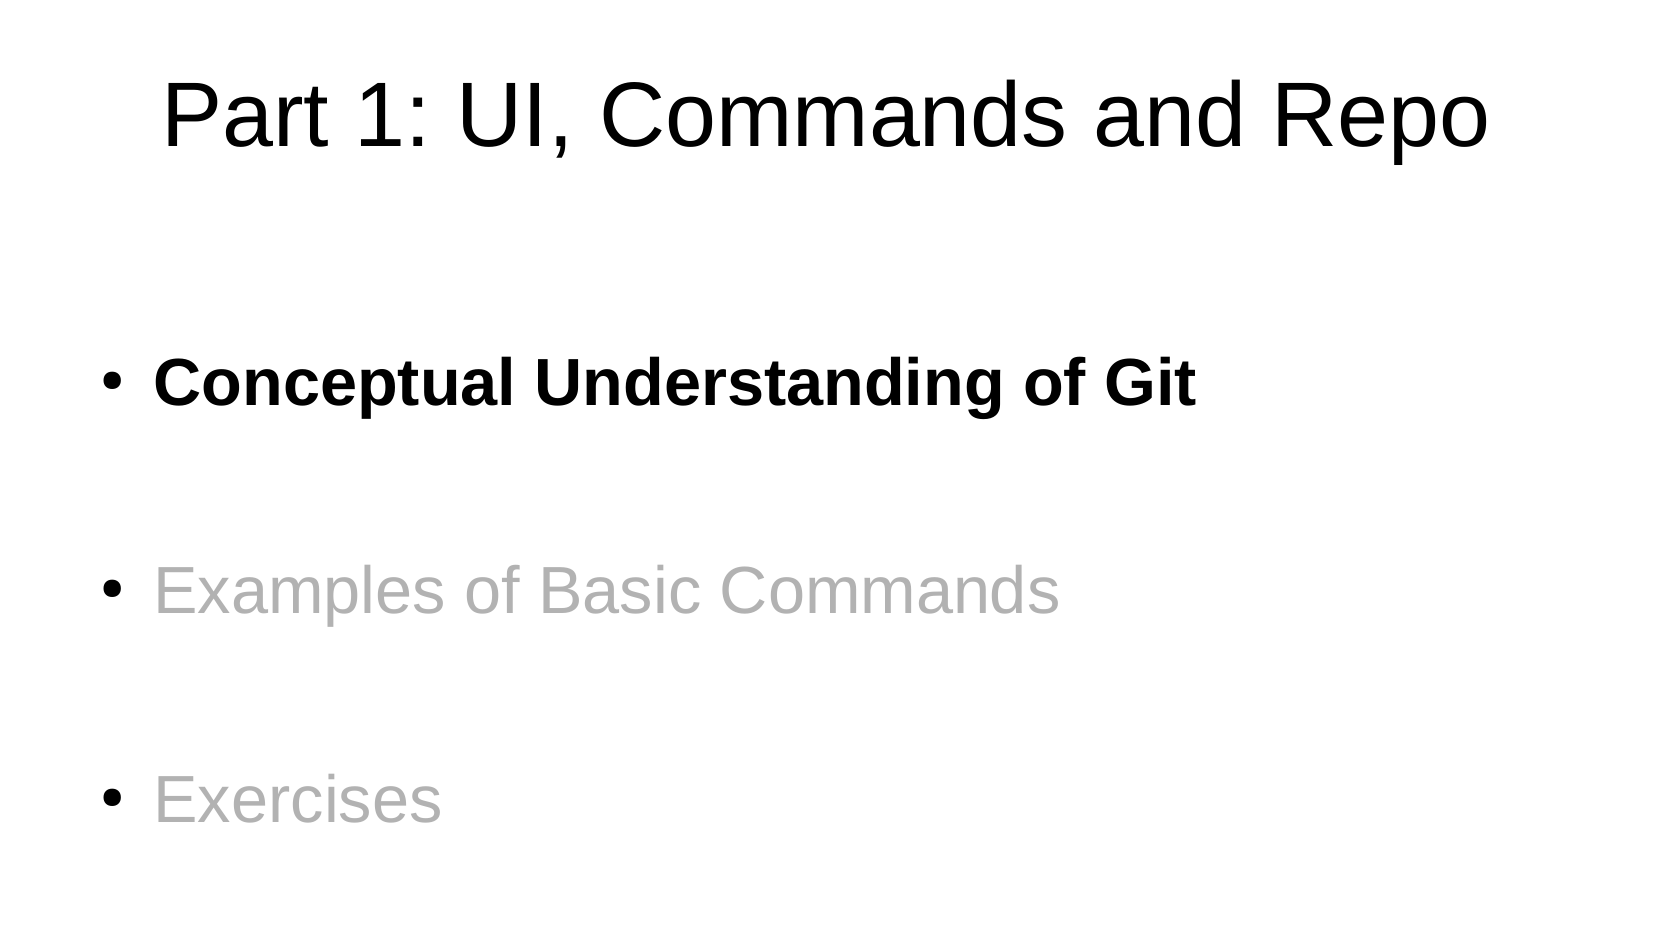

# Part 1: UI, Commands and Repo
Conceptual Understanding of Git
Examples of Basic Commands
Exercises